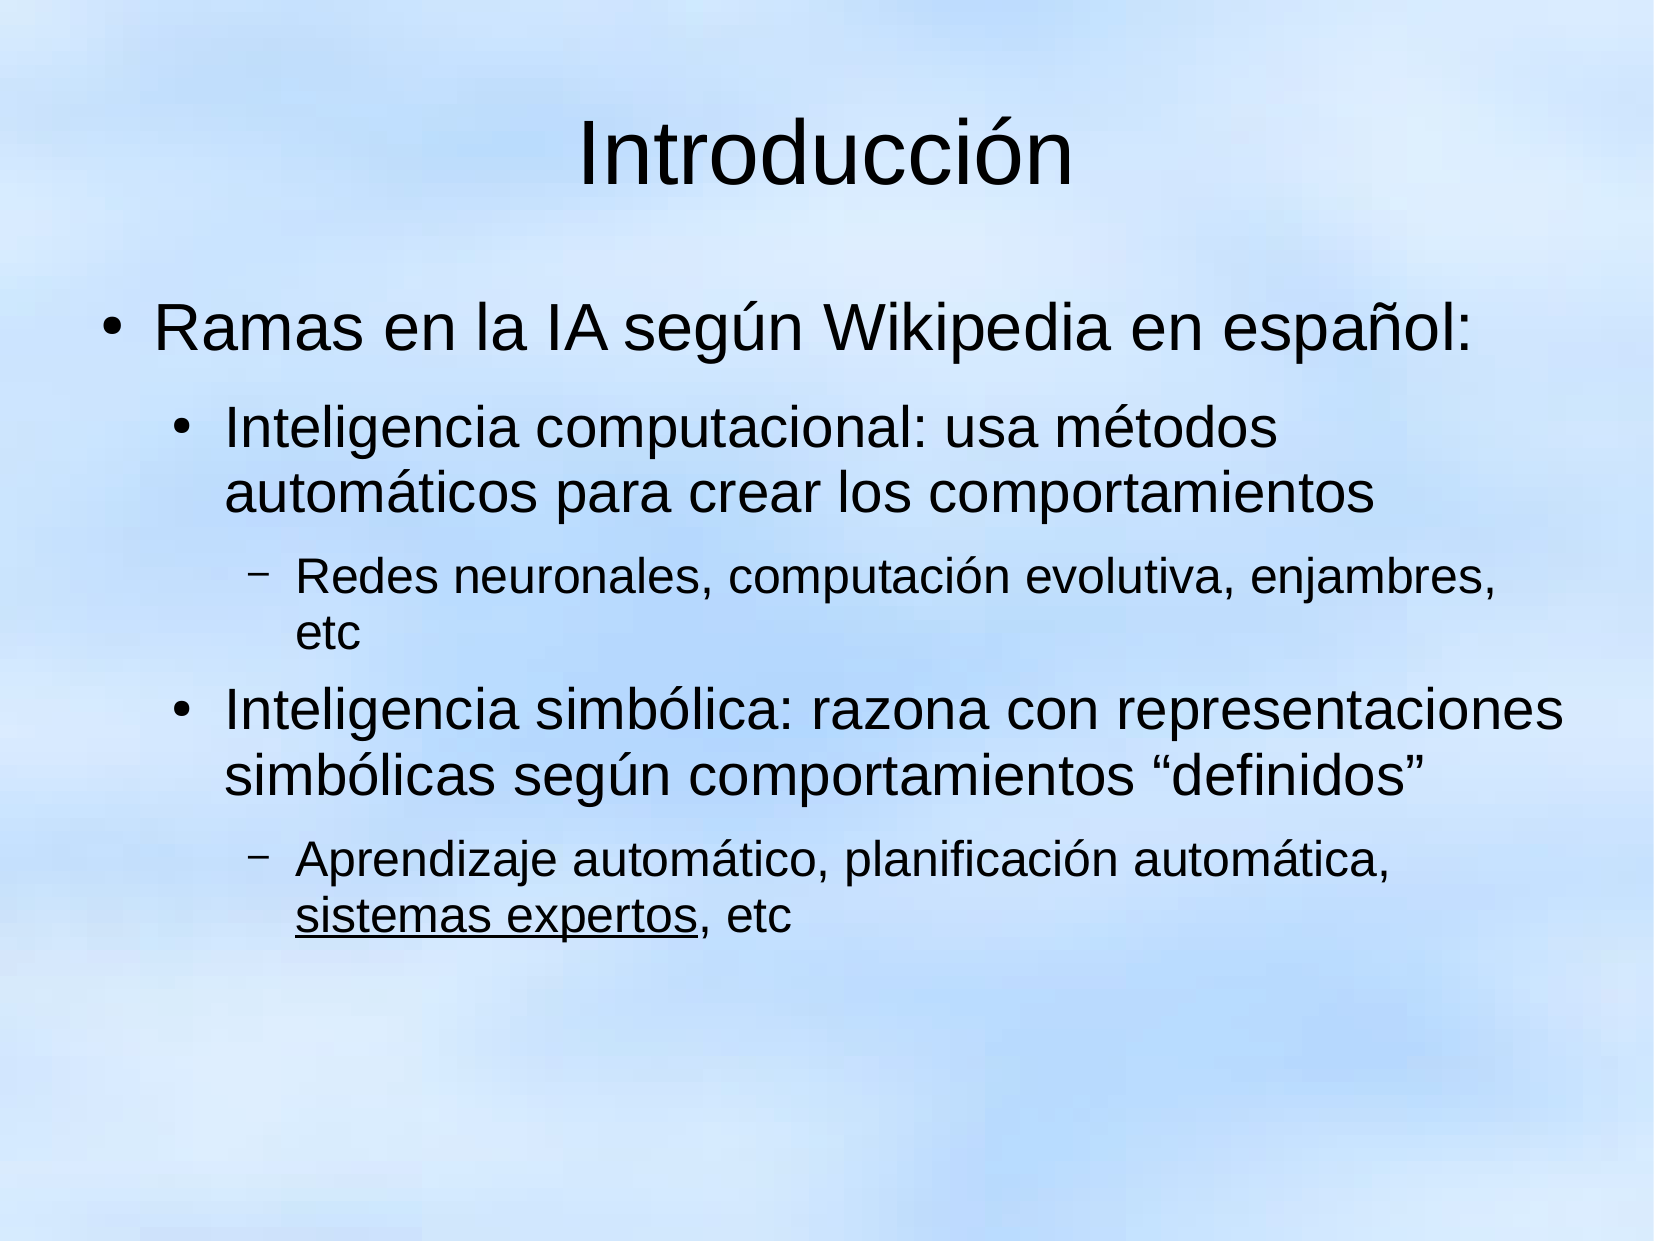

# Introducción
Ramas en la IA según Wikipedia en español:
Inteligencia computacional: usa métodos automáticos para crear los comportamientos
Redes neuronales, computación evolutiva, enjambres, etc
Inteligencia simbólica: razona con representaciones simbólicas según comportamientos “definidos”
Aprendizaje automático, planificación automática, sistemas expertos, etc